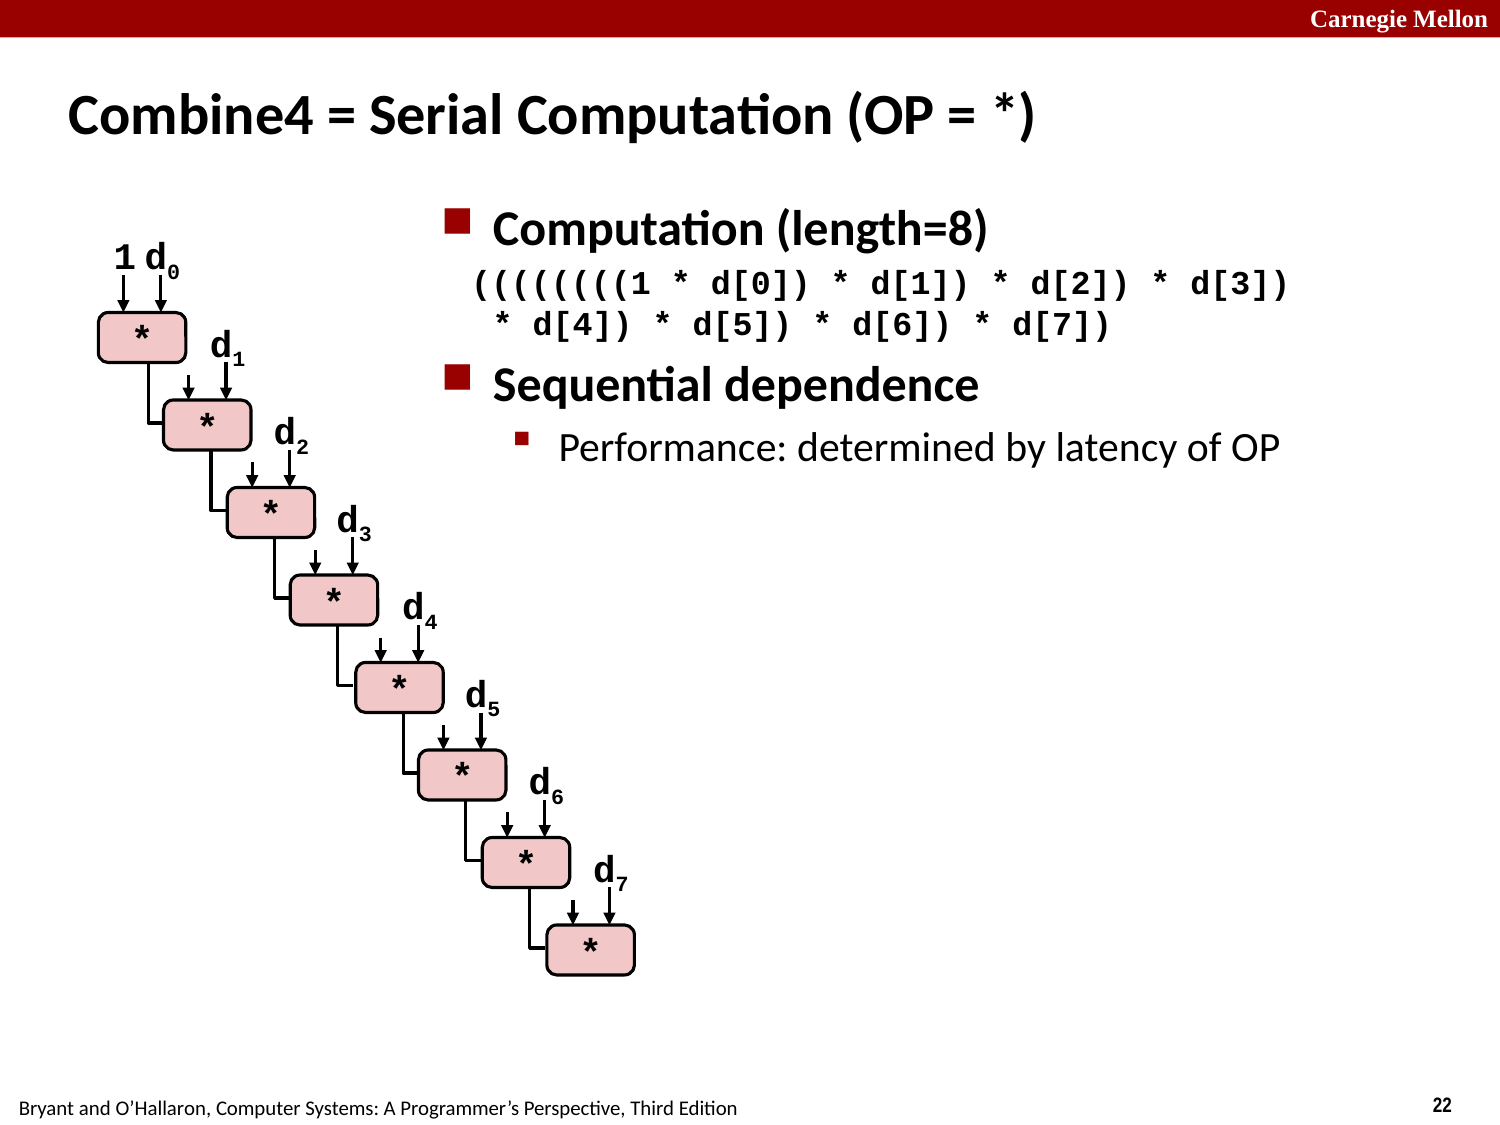

# Combine4 = Serial Computation (OP = *)
Computation (length=8)
 ((((((((1 * d[0]) * d[1]) * d[2]) * d[3])
* d[4]) * d[5]) * d[6]) * d[7])
Sequential dependence
Performance: determined by latency of OP
1
d0
*
d1
*
d2
*
d3
*
d4
*
d5
*
d6
*
d7
*